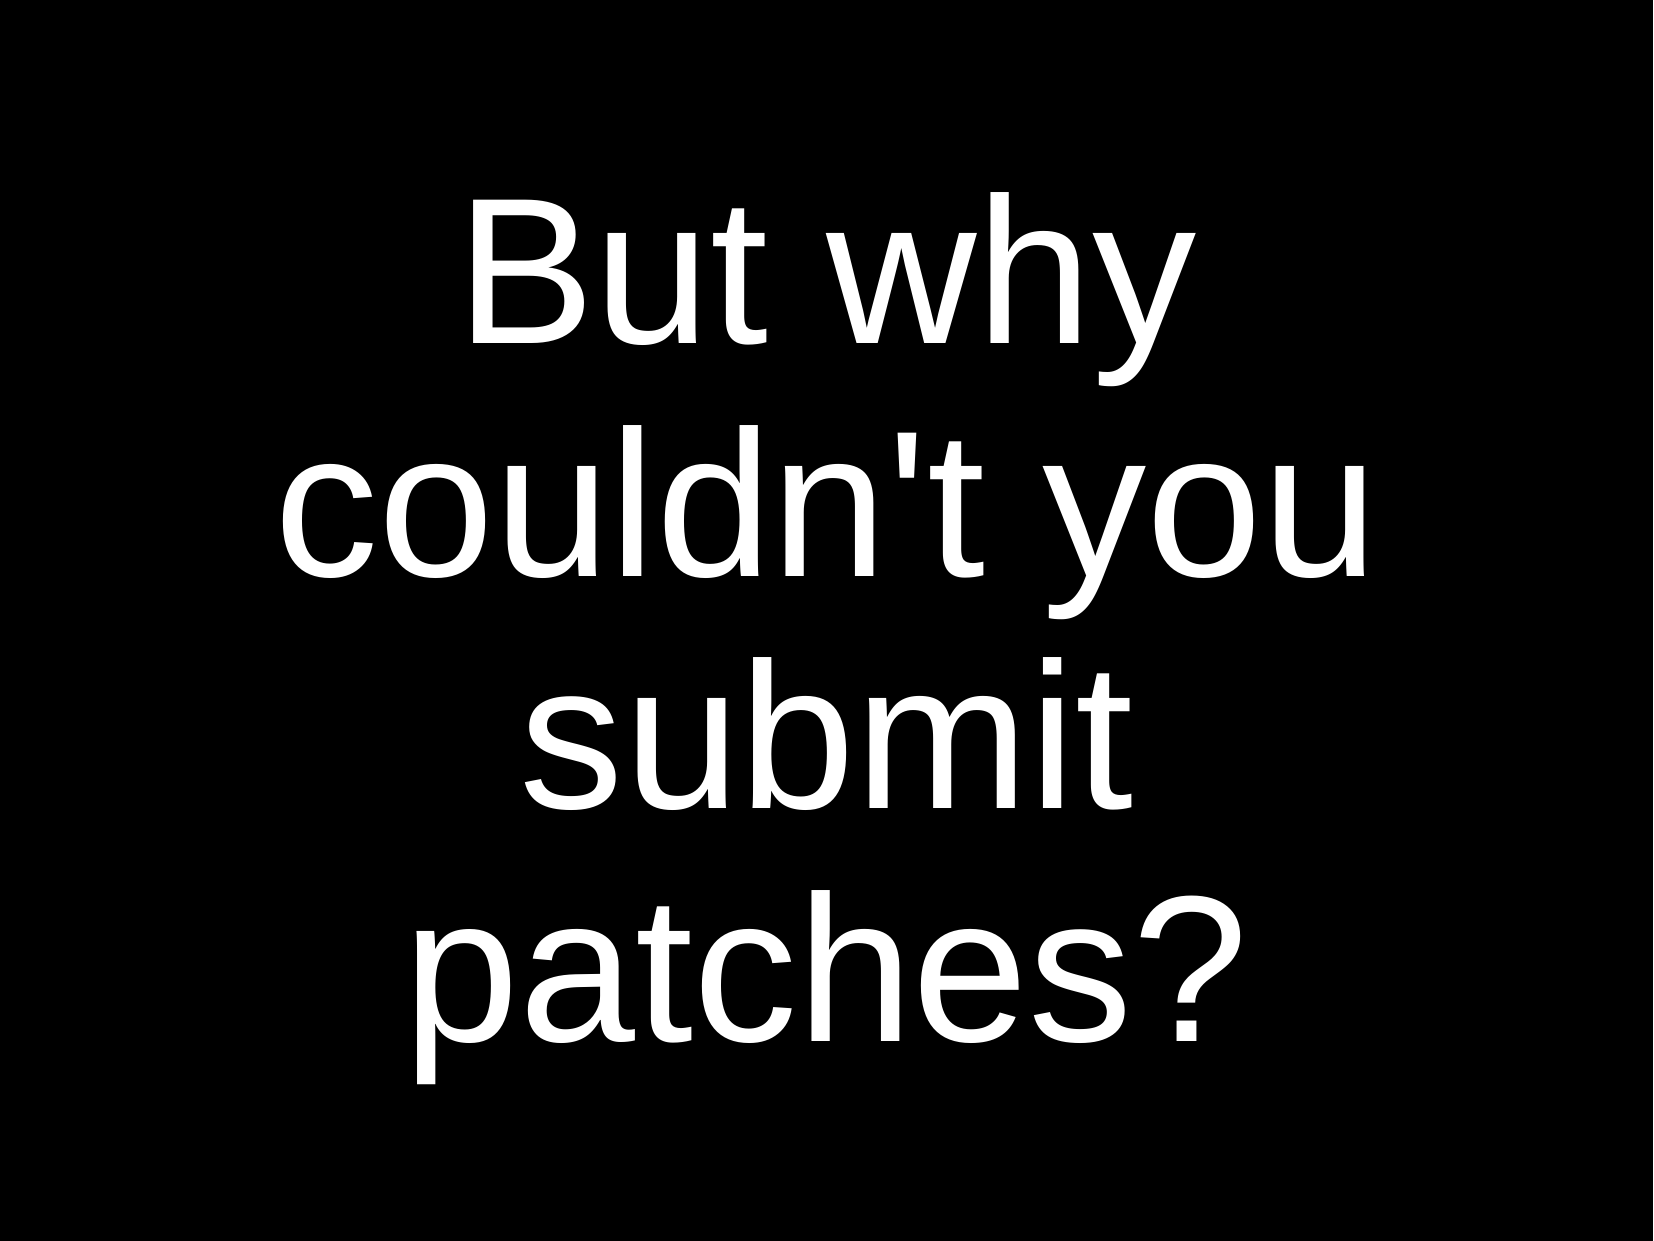

# But why couldn't you submit patches?